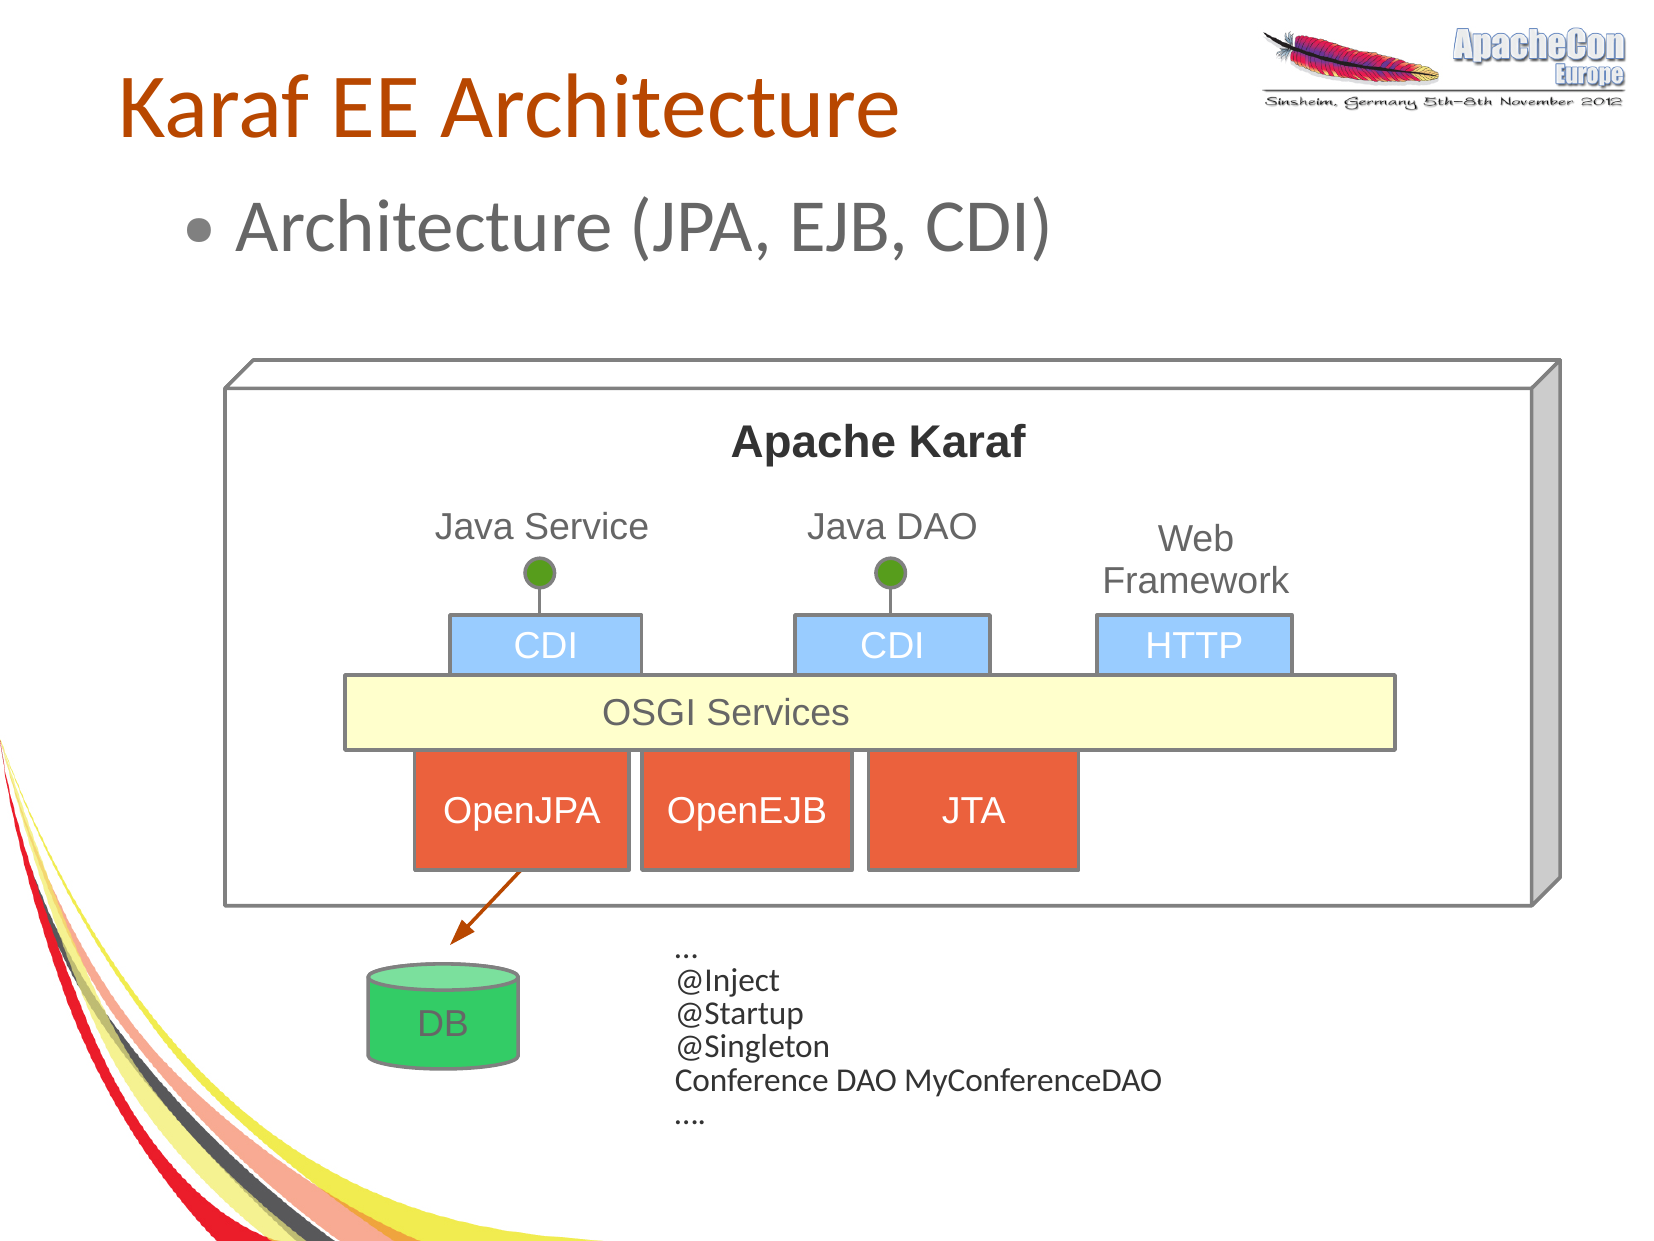

# Karaf EE Architecture
Architecture (JPA, EJB, CDI)
Apache Karaf
Java Service
Java DAO
Web Framework
CDI
CDI
HTTP
OSGI Services
OpenJPA
OpenEJB
JTA
…
@Inject
@Startup
@Singleton
Conference DAO MyConferenceDAO
….
DB